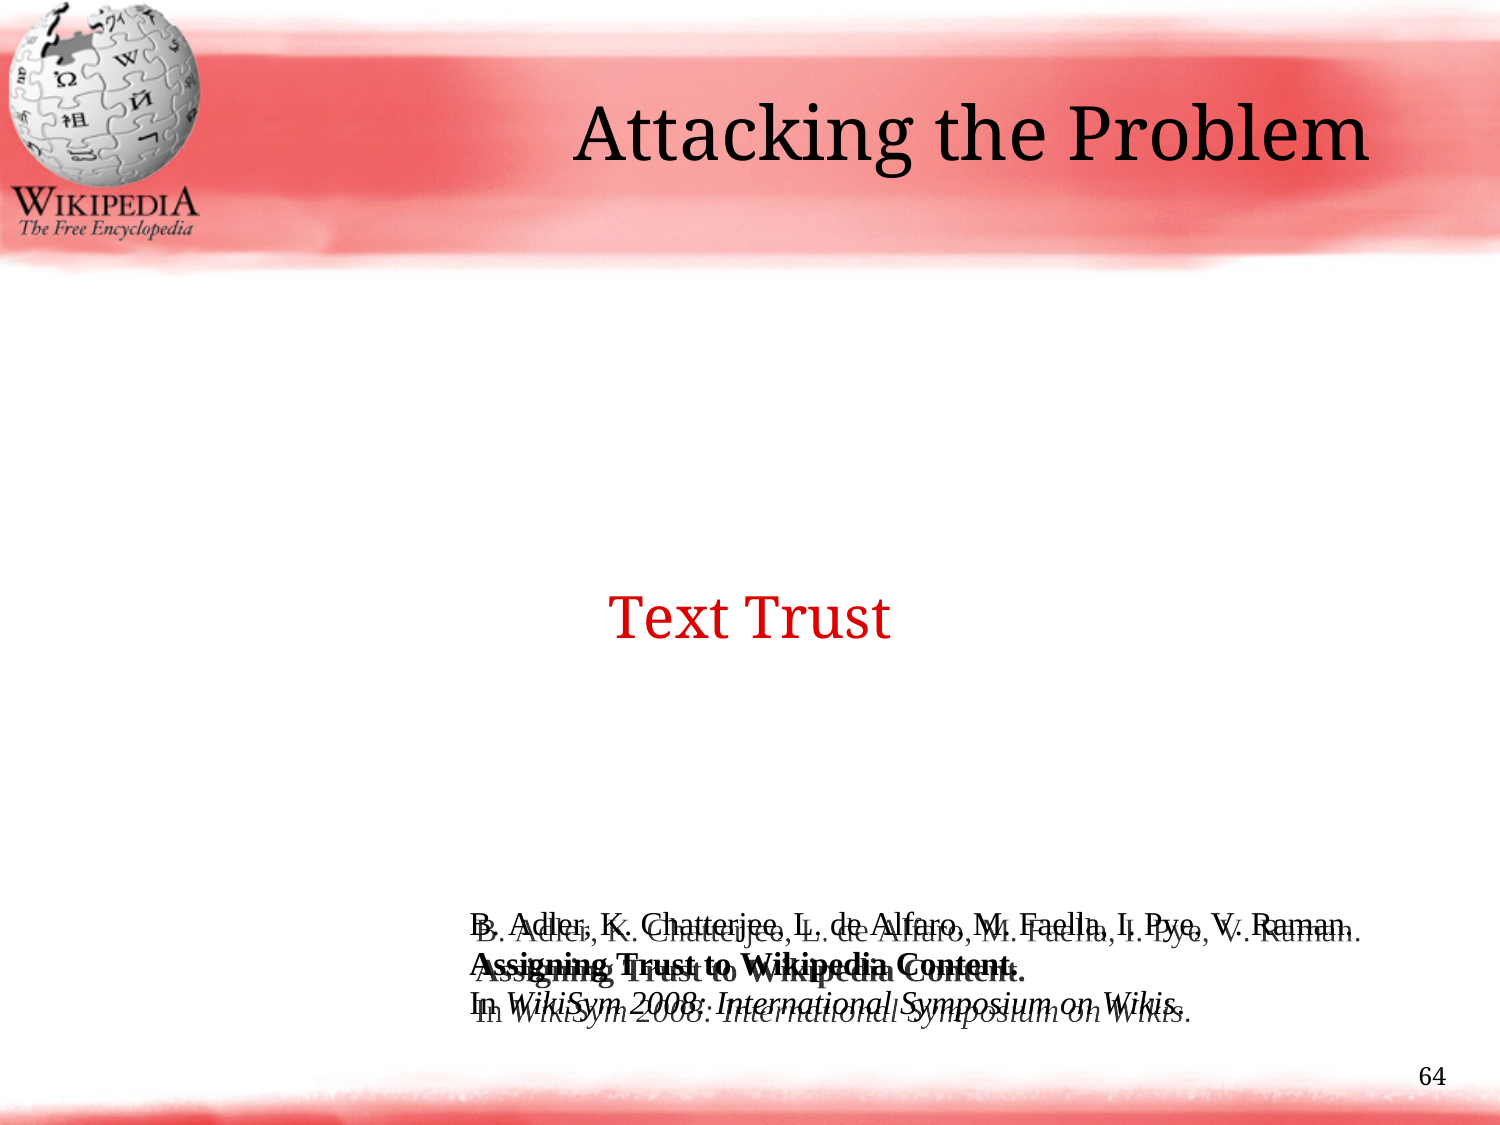

# Attacking the Problem
Text Trust
B. Adler, K. Chatterjee, L. de Alfaro, M. Faella, I. Pye, V. Raman.
Assigning Trust to Wikipedia Content.
In WikiSym 2008: International Symposium on Wikis.
64